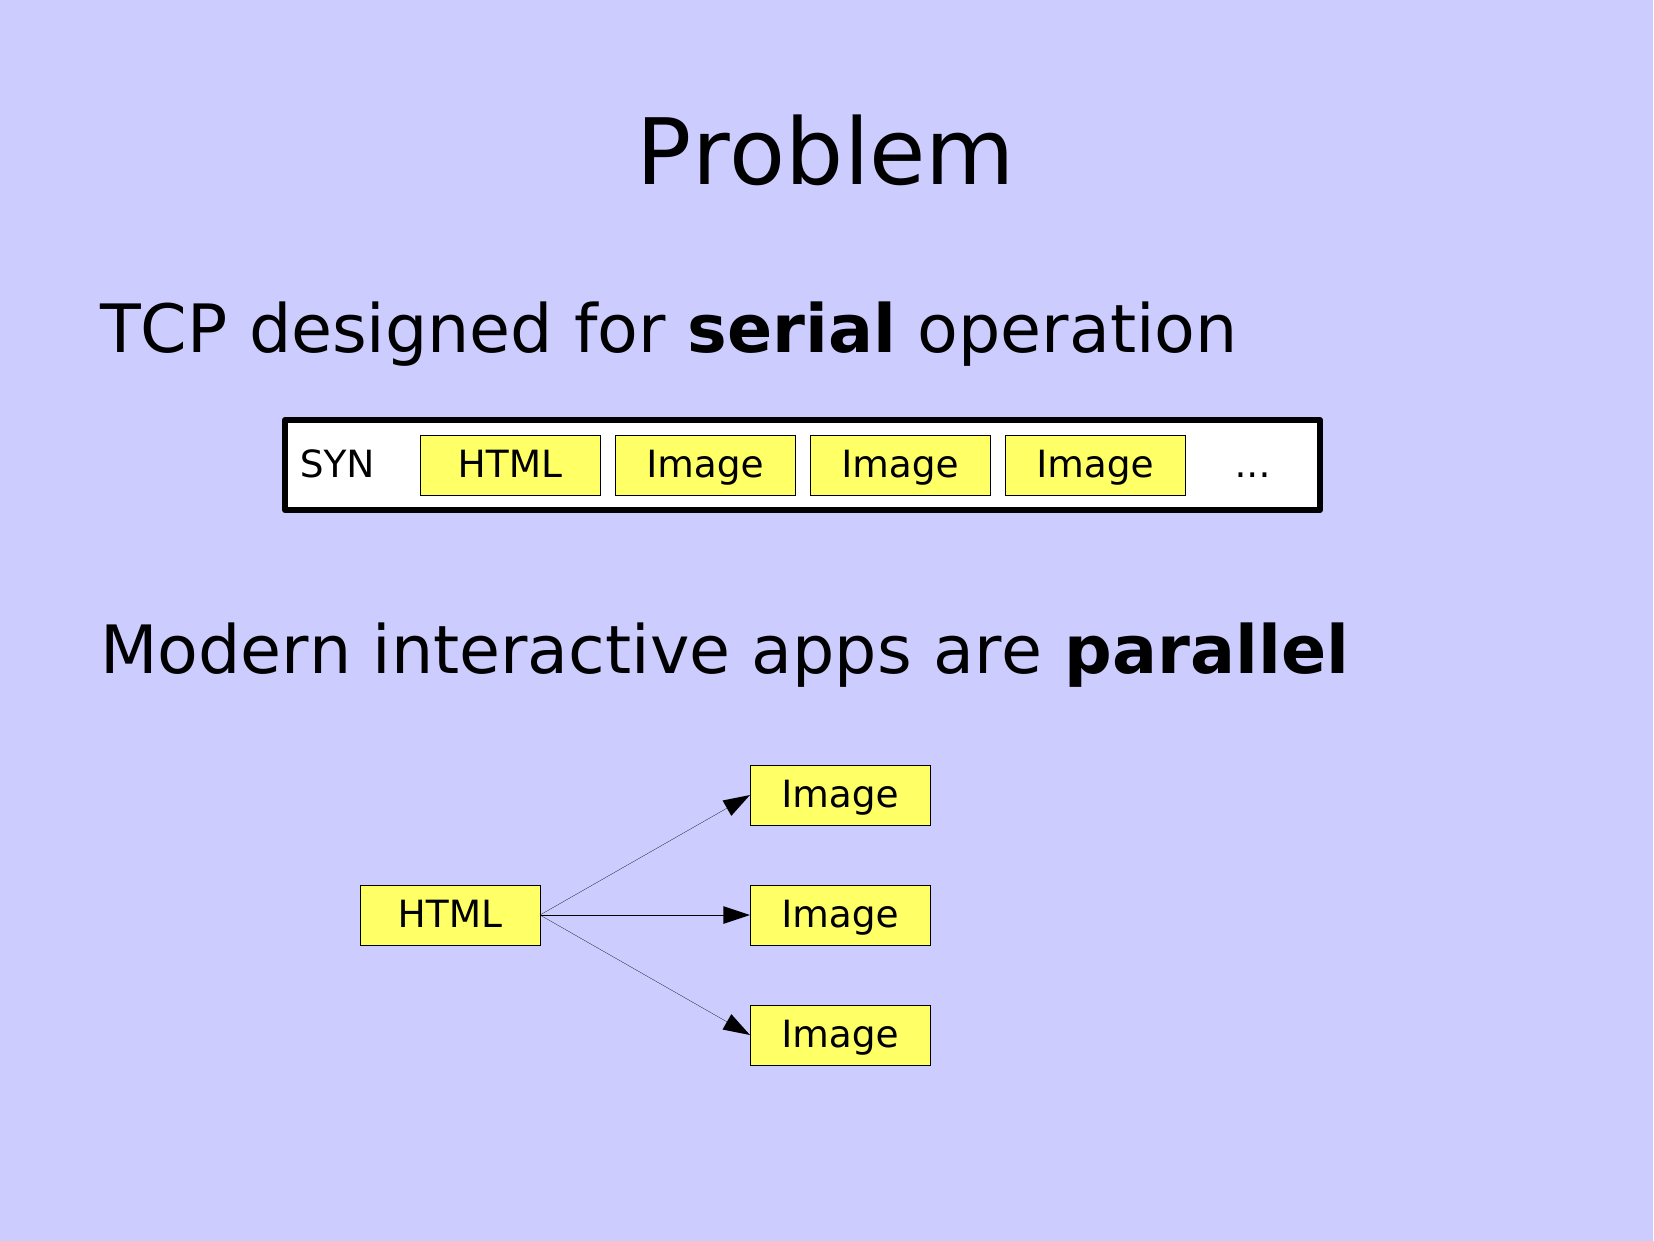

# Problem
TCP designed for serial operation
Modern interactive apps are parallel
SYN
HTML
HTML
Image
Image
Image
...
Image
HTML
Image
Image